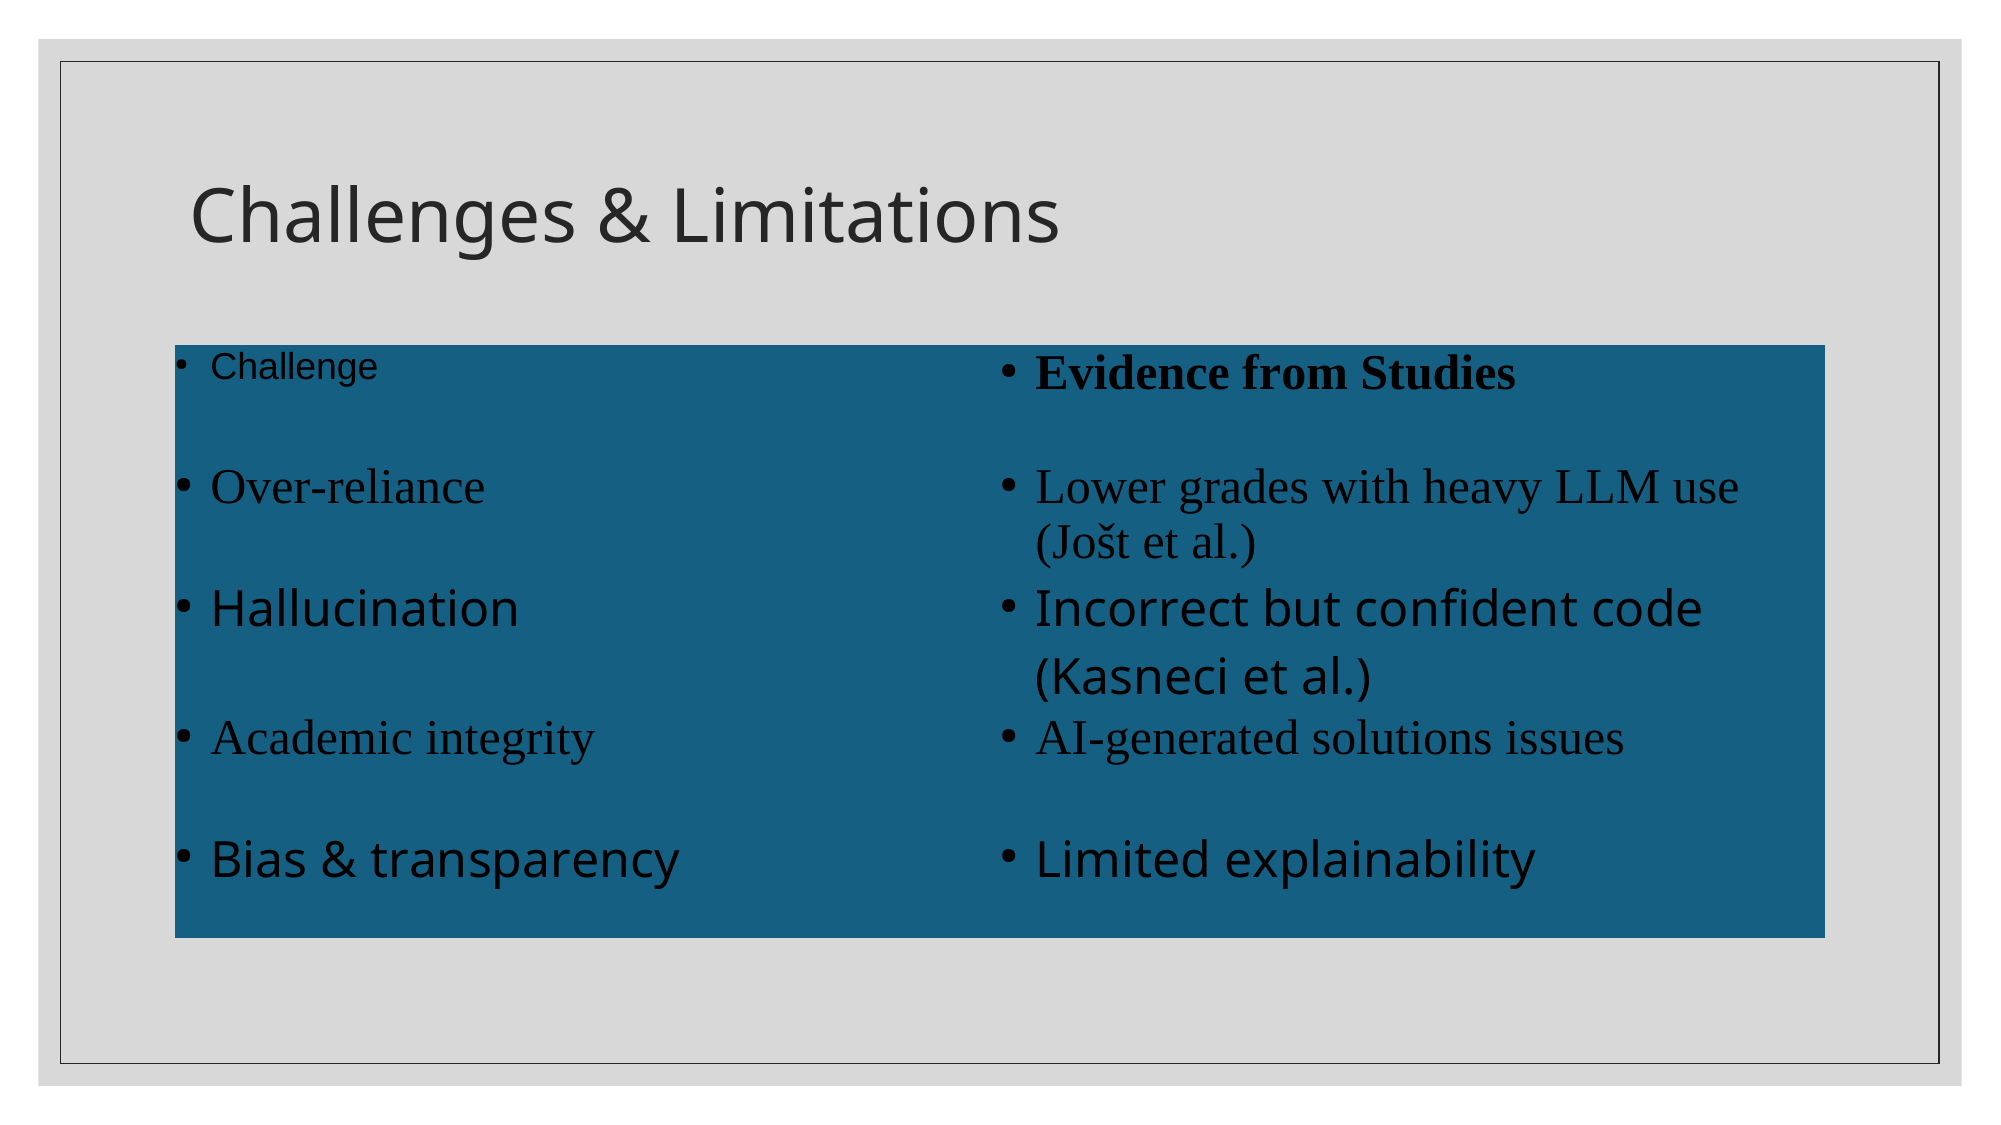

# Challenges & Limitations
| Challenge | Evidence from Studies |
| --- | --- |
| Over-reliance | Lower grades with heavy LLM use (Jošt et al.) |
| Hallucination | Incorrect but confident code (Kasneci et al.) |
| Academic integrity | AI-generated solutions issues |
| Bias & transparency | Limited explainability |